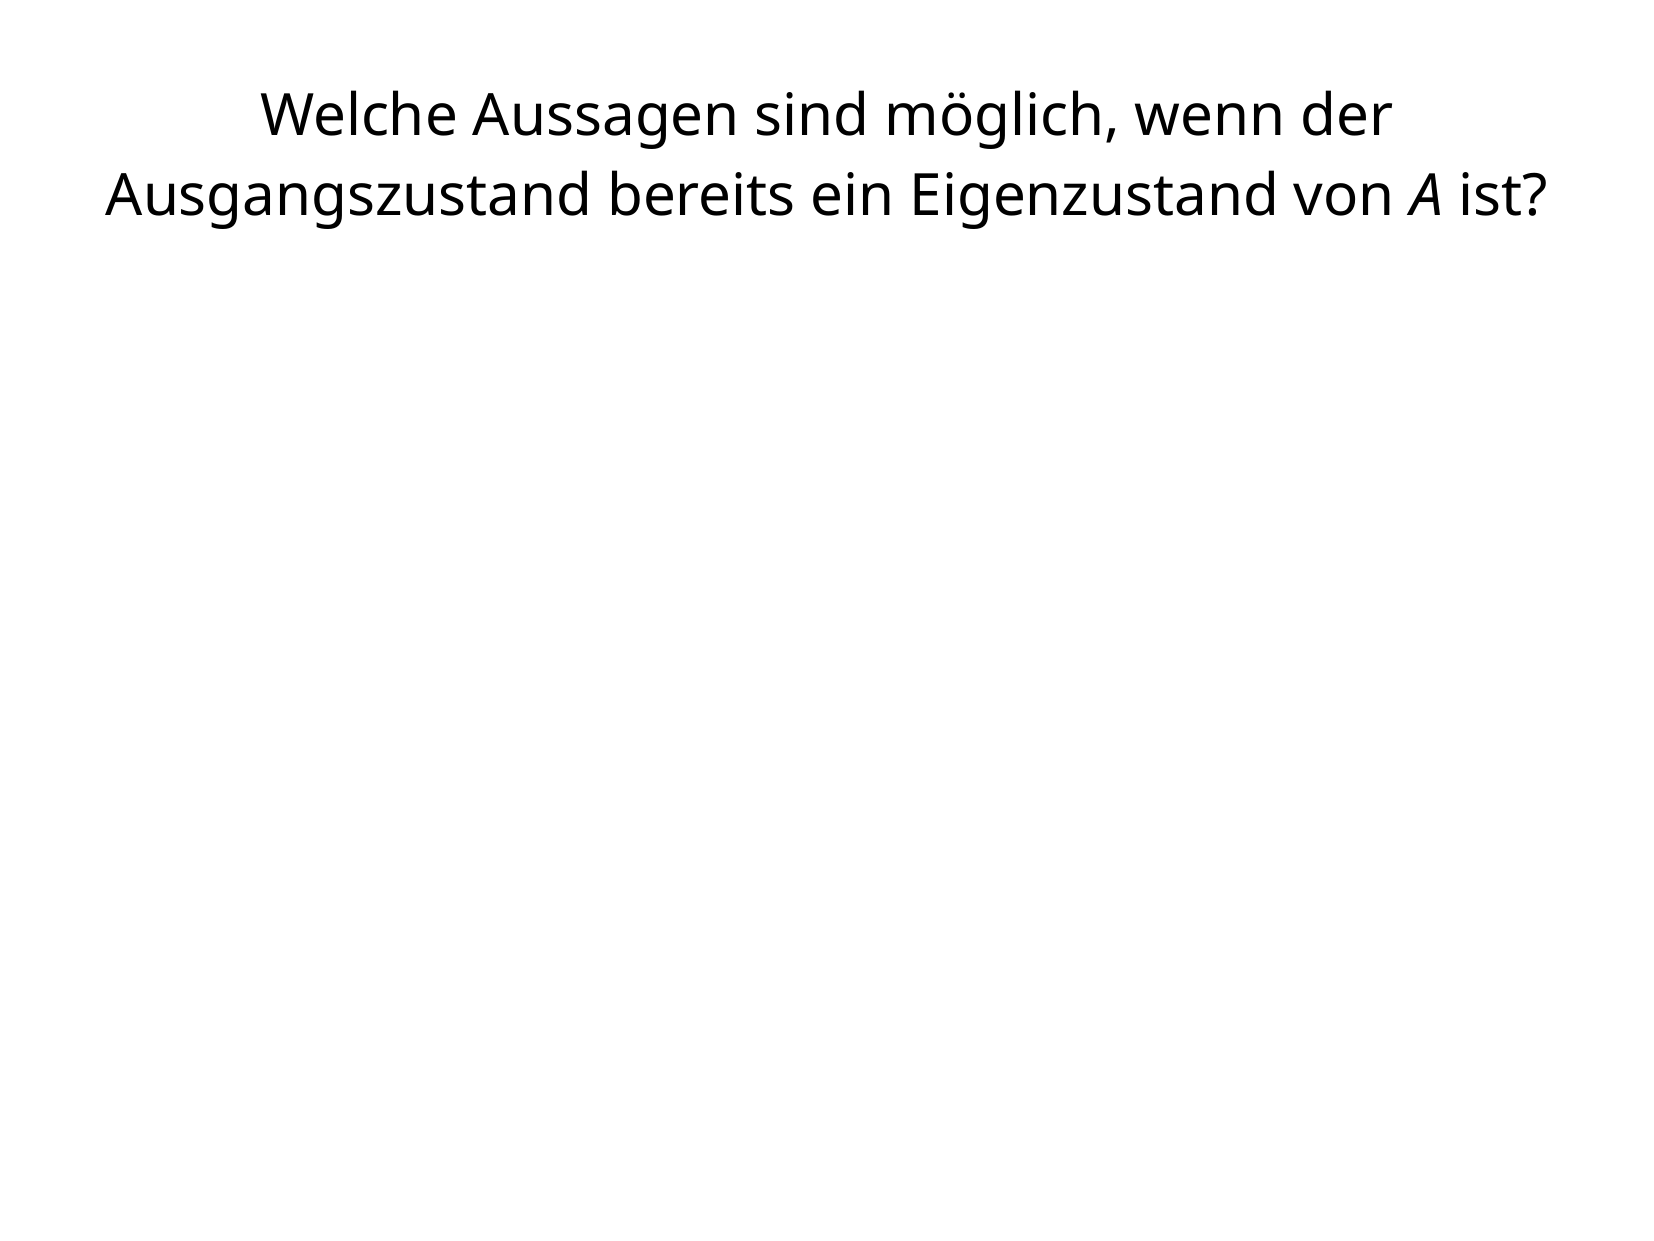

# Welche Aussagen sind möglich, wenn der Ausgangszustand bereits ein Eigenzustand von A ist?